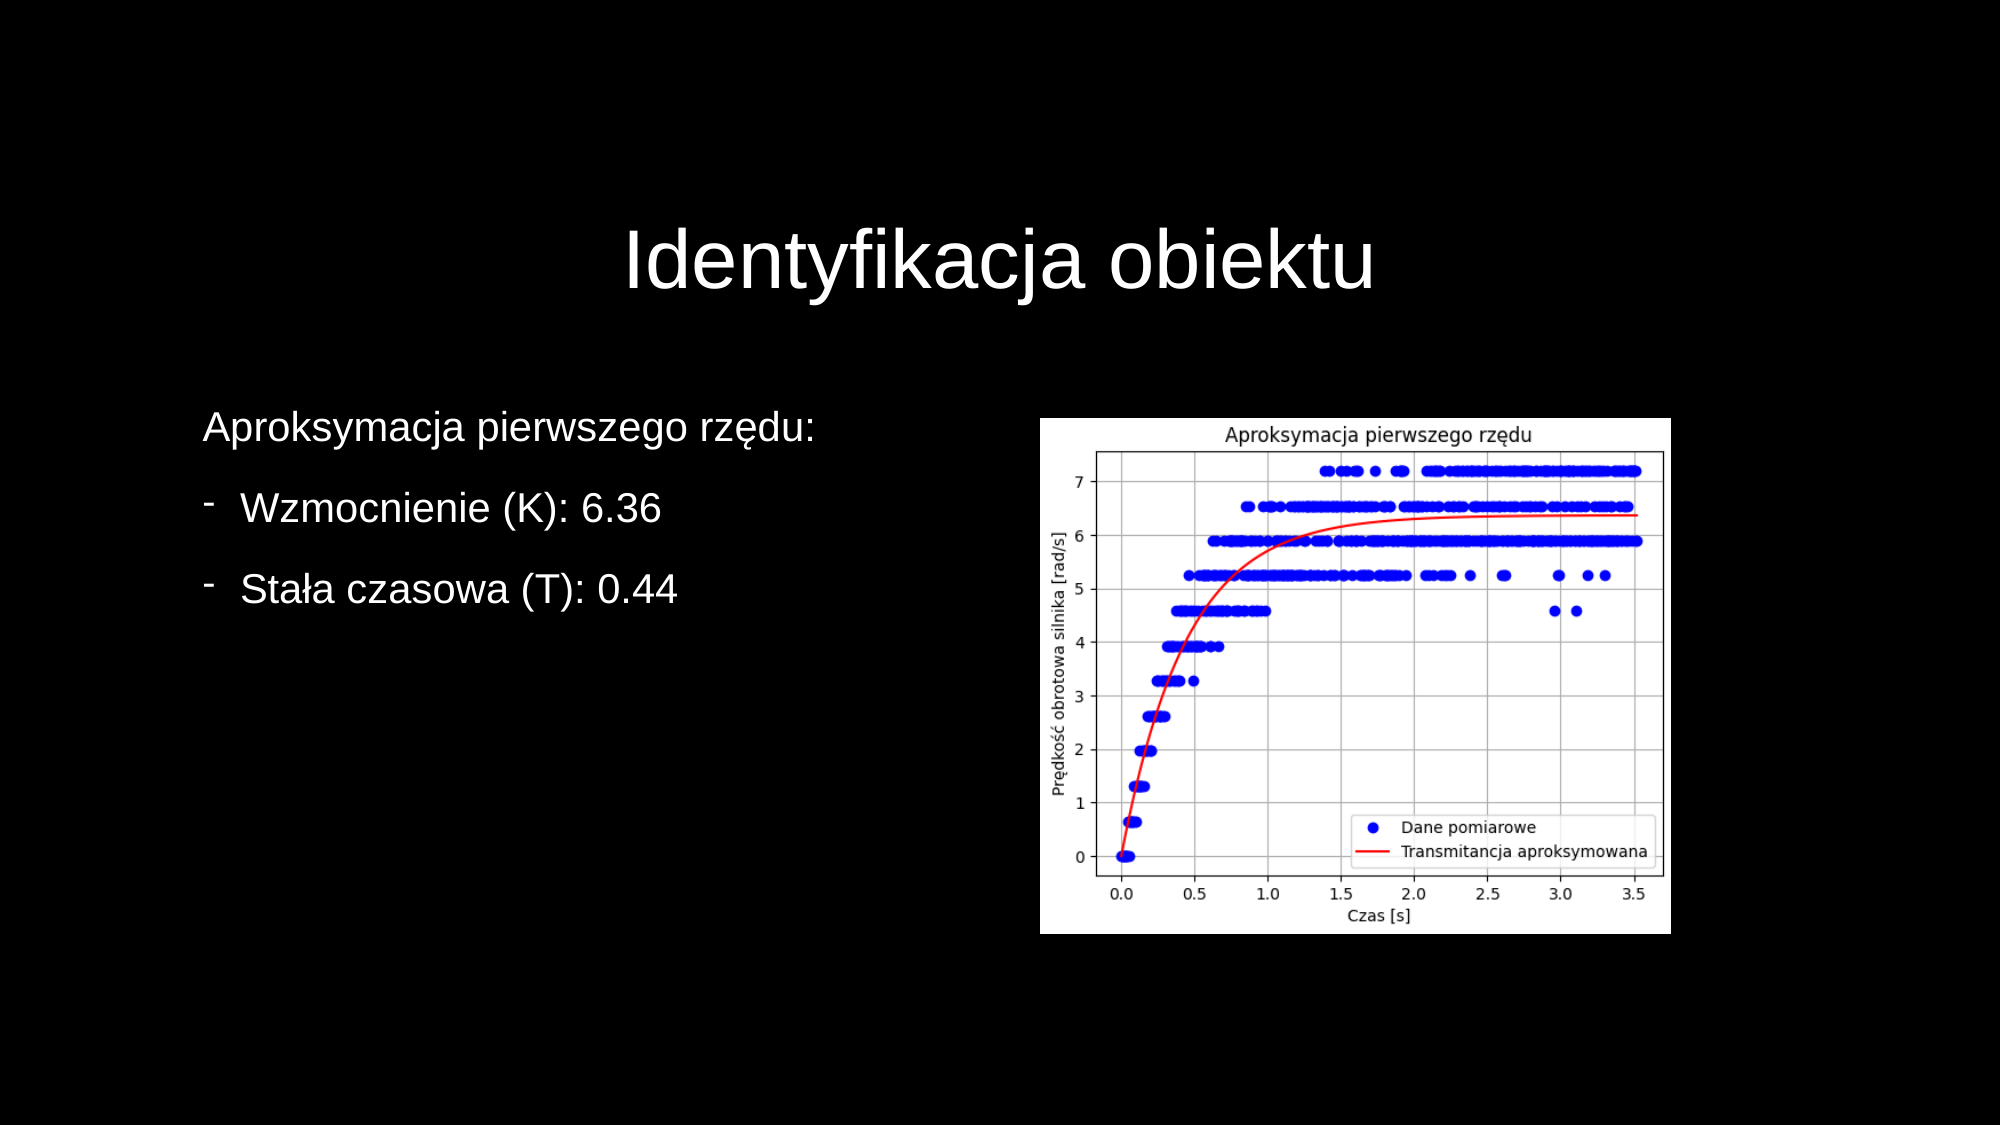

# Identyfikacja obiektu
Aproksymacja pierwszego rzędu:
Wzmocnienie (K): 6.36
Stała czasowa (T): 0.44